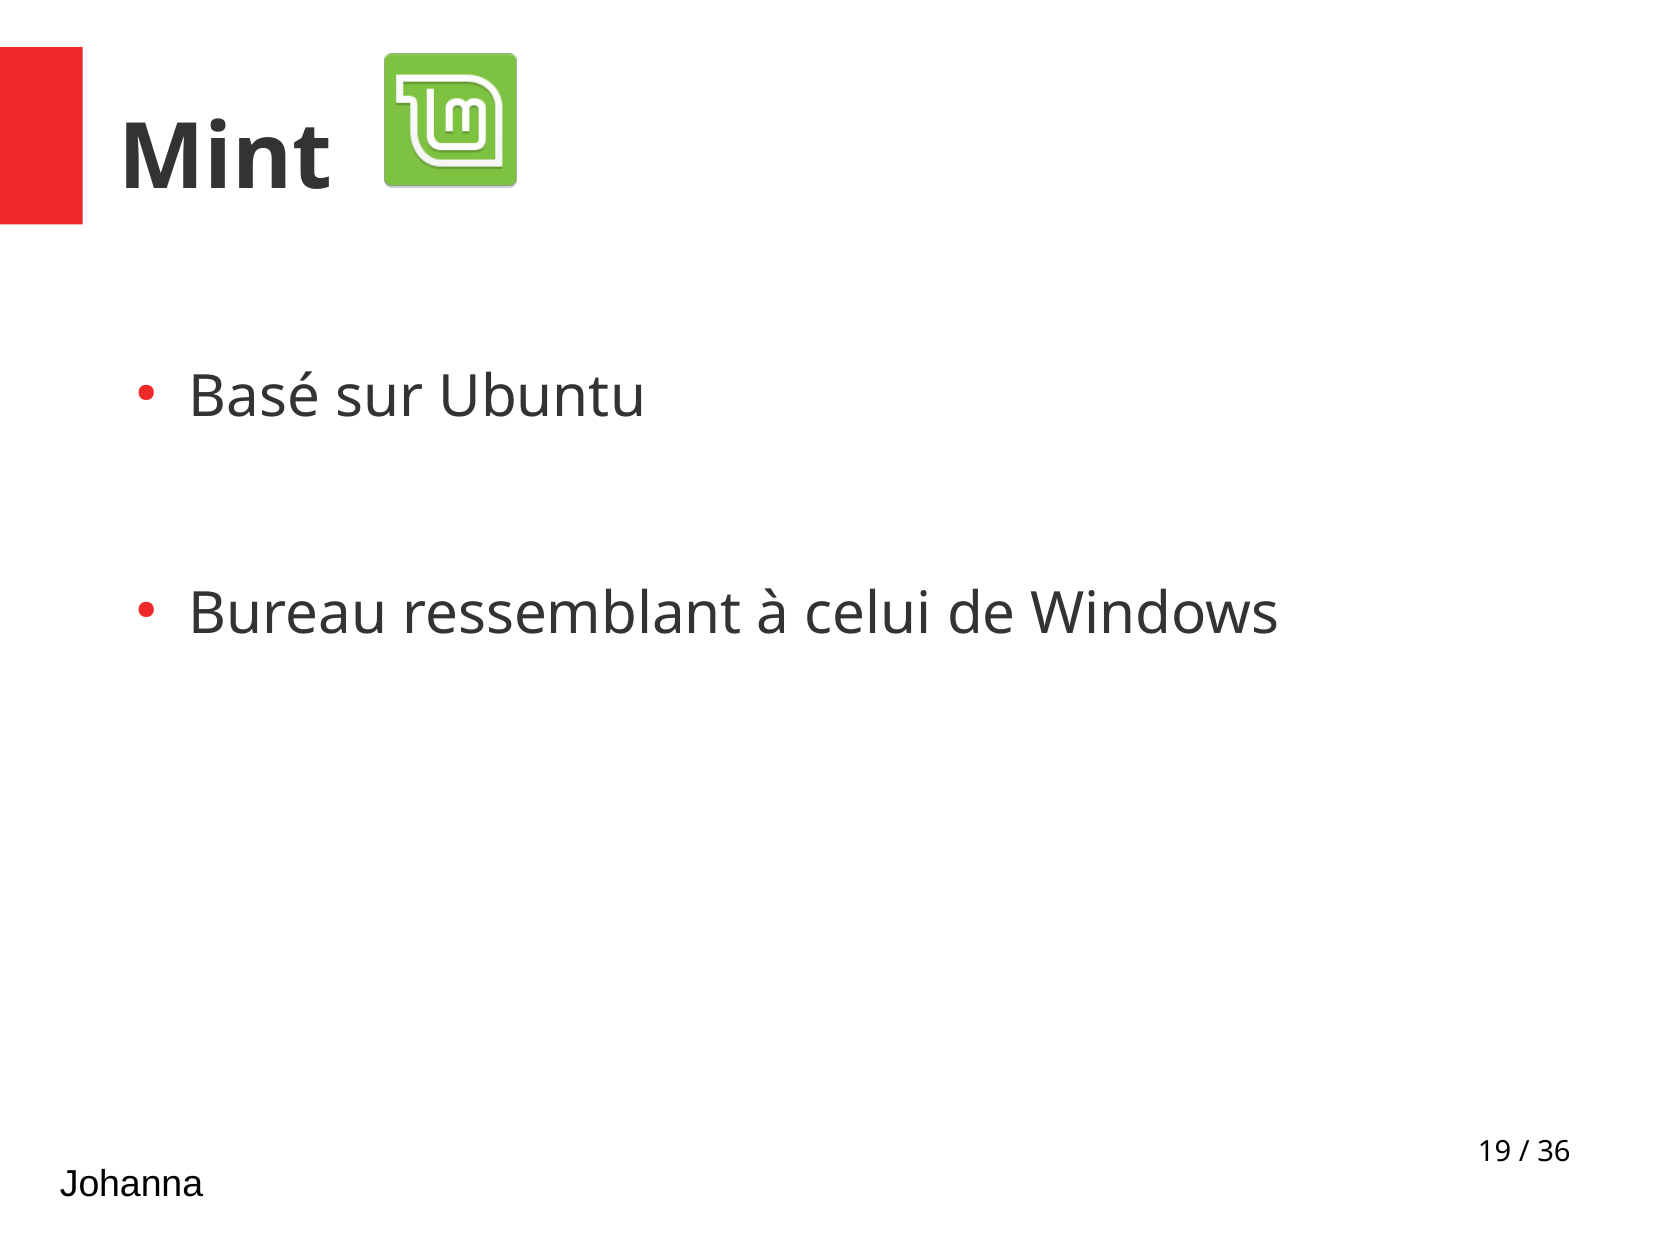

# Mint
Basé sur Ubuntu
Bureau ressemblant à celui de Windows
19
Johanna